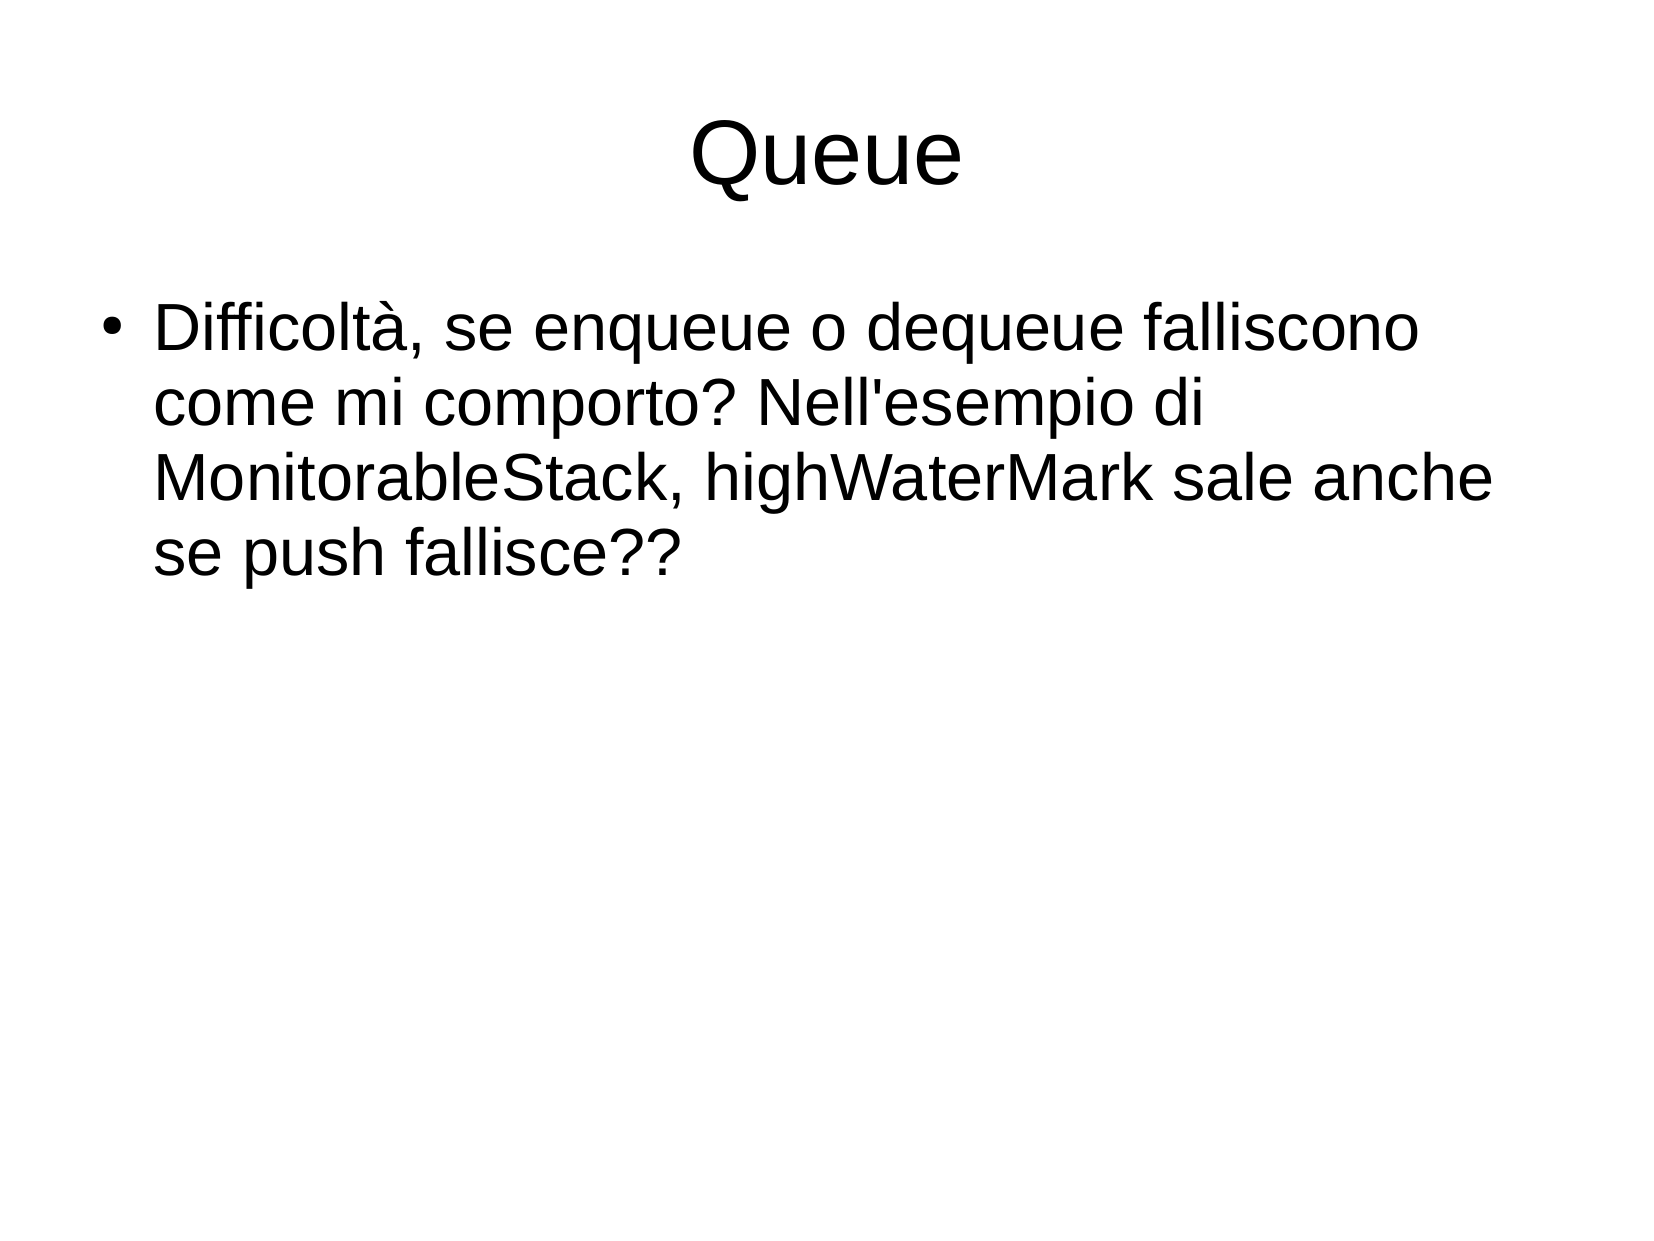

# Queue
Difficoltà, se enqueue o dequeue falliscono come mi comporto? Nell'esempio di MonitorableStack, highWaterMark sale anche se push fallisce??